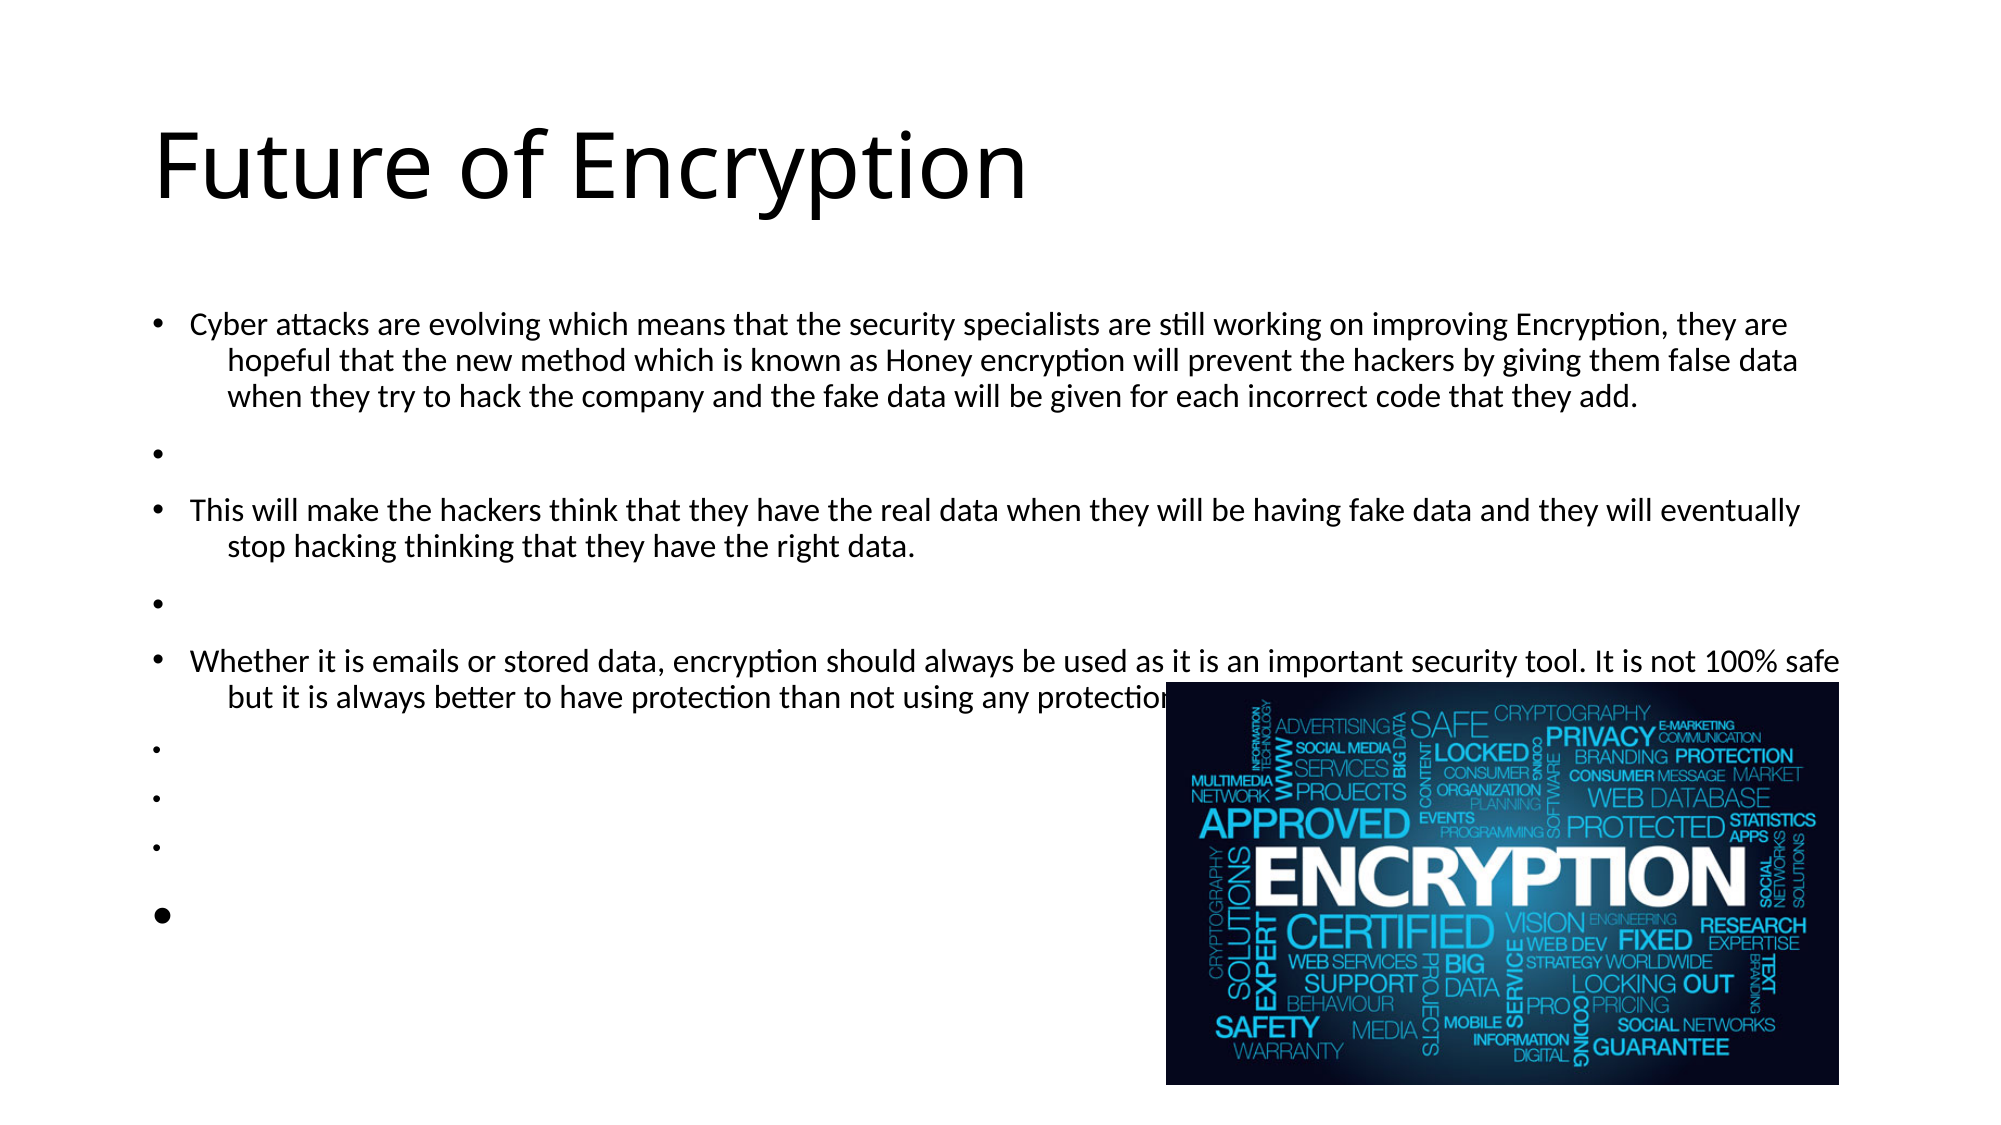

# Future of Encryption
Cyber attacks are evolving which means that the security specialists are still working on improving Encryption, they are hopeful that the new method which is known as Honey encryption will prevent the hackers by giving them false data when they try to hack the company and the fake data will be given for each incorrect code that they add.
This will make the hackers think that they have the real data when they will be having fake data and they will eventually stop hacking thinking that they have the right data.
Whether it is emails or stored data, encryption should always be used as it is an important security tool. It is not 100% safe but it is always better to have protection than not using any protection.